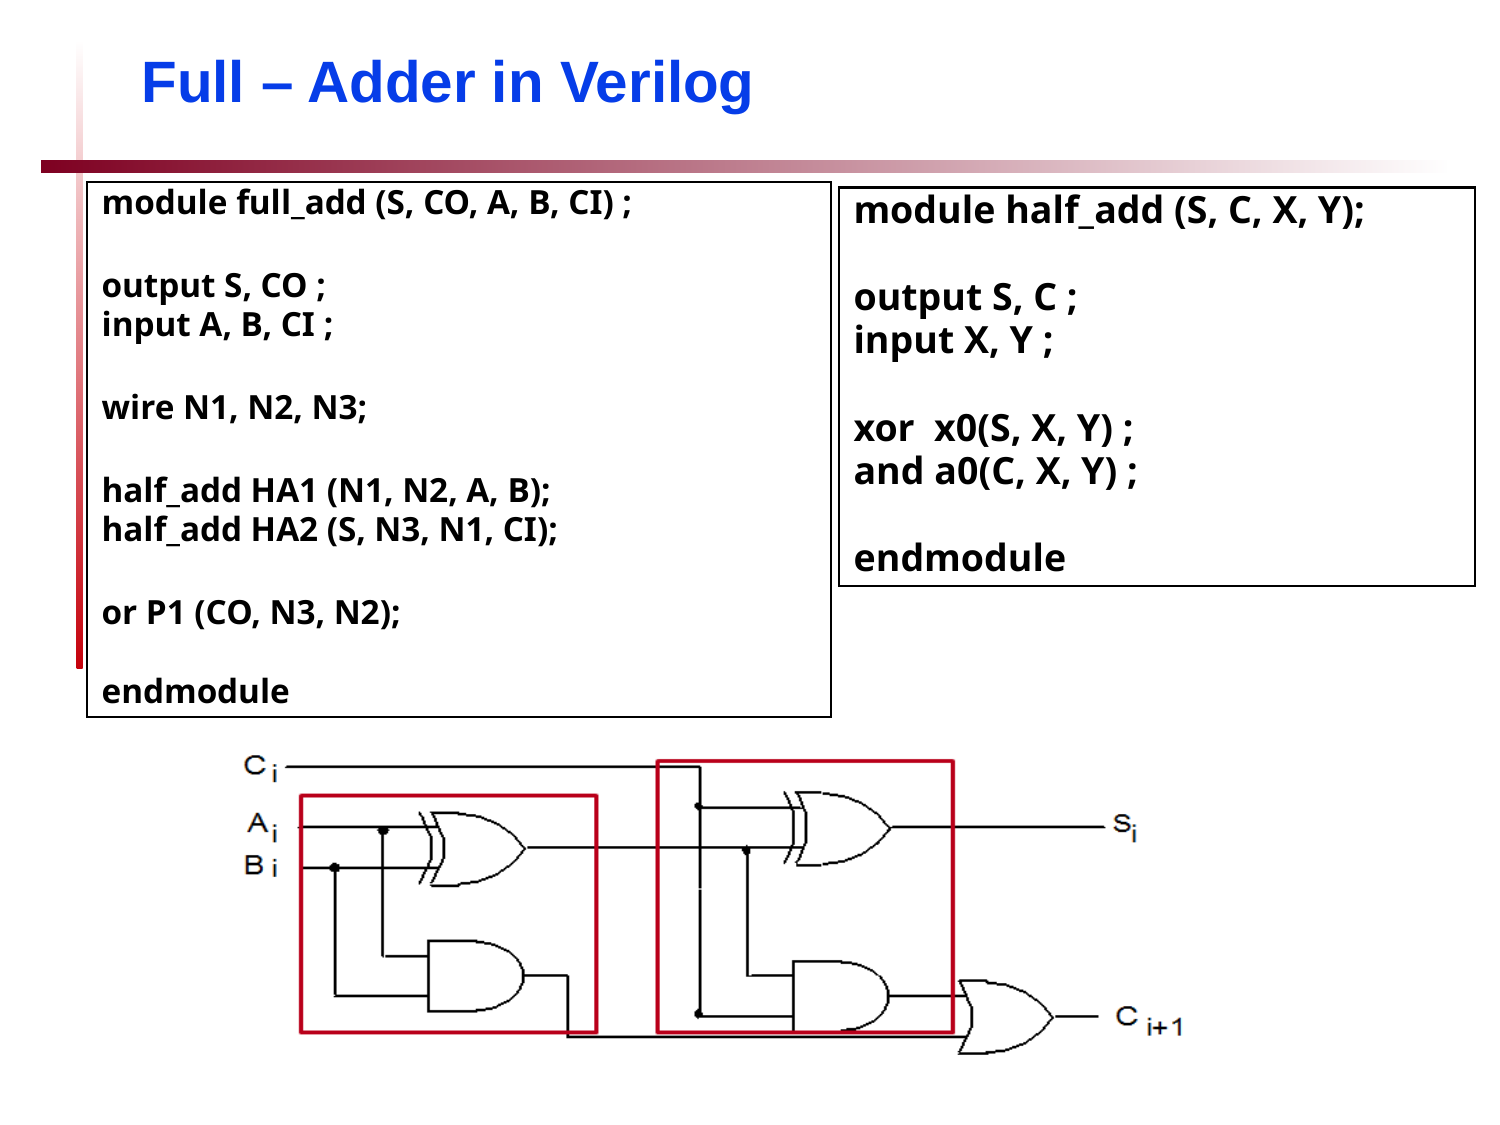

# Full – Adder in Verilog
module full_add (S, CO, A, B, CI) ;
output S, CO ;
input A, B, CI ;
wire N1, N2, N3;
half_add HA1 (N1, N2, A, B);
half_add HA2 (S, N3, N1, CI);
or P1 (CO, N3, N2);
endmodule
module half_add (S, C, X, Y);
output S, C ;
input X, Y ;
xor x0(S, X, Y) ;
and a0(C, X, Y) ;
endmodule